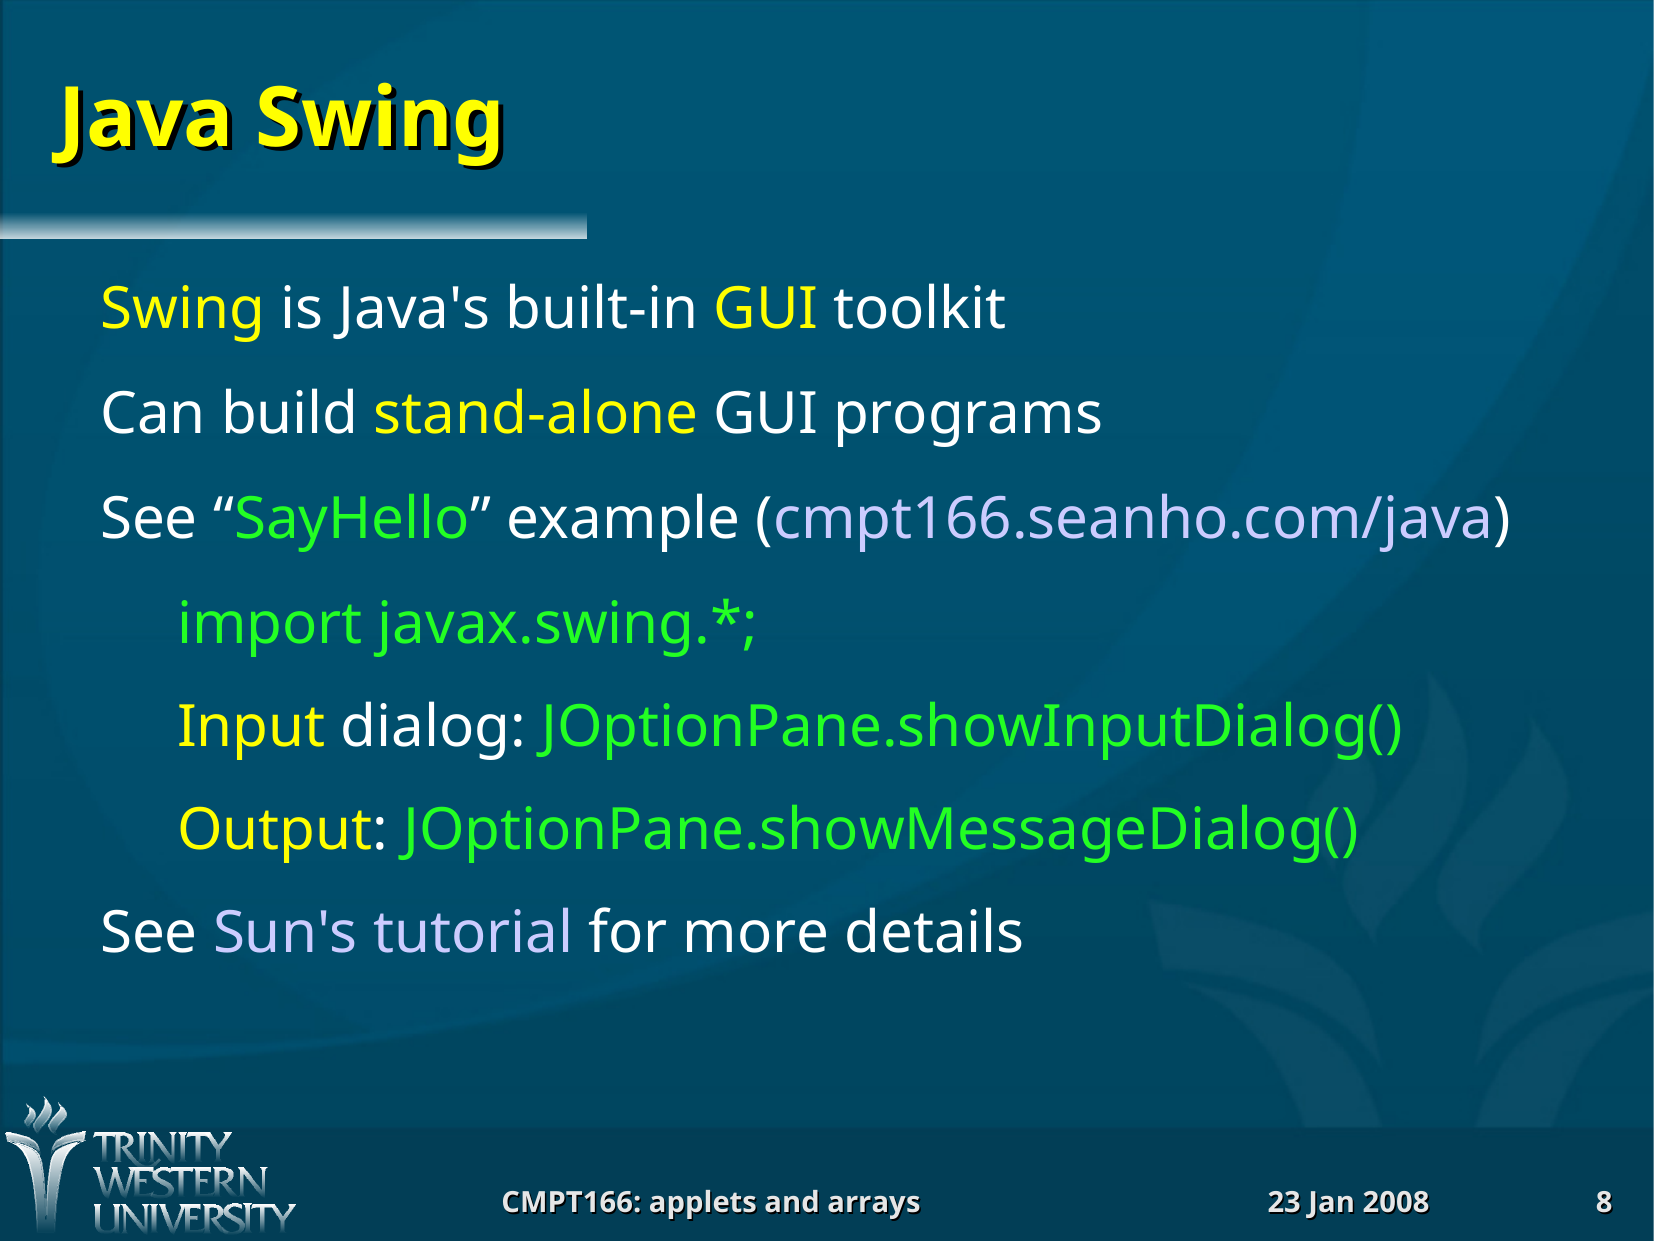

# Java Swing
Swing is Java's built-in GUI toolkit
Can build stand-alone GUI programs
See “SayHello” example (cmpt166.seanho.com/java)
import javax.swing.*;
Input dialog: JOptionPane.showInputDialog()
Output: JOptionPane.showMessageDialog()
See Sun's tutorial for more details
CMPT166: applets and arrays
23 Jan 2008
8